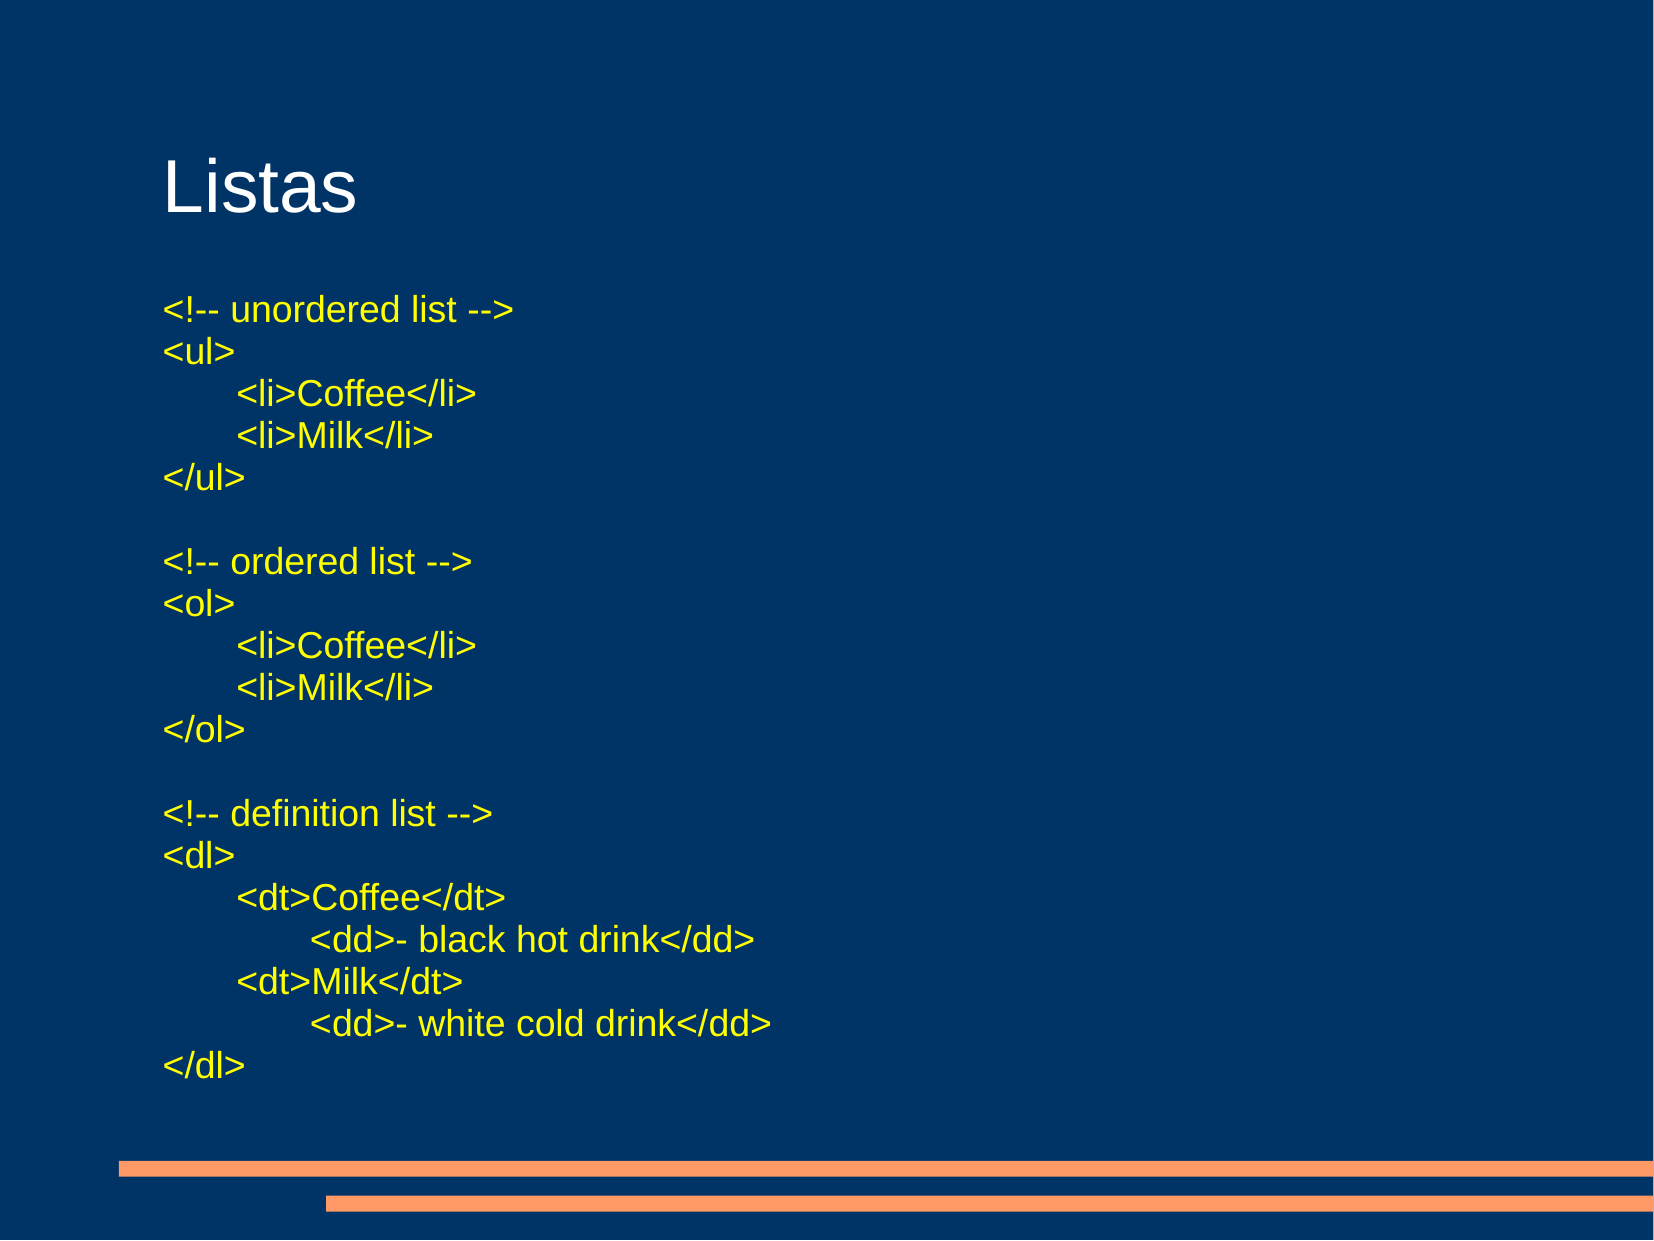

Listas
<!-- unordered list -->
<ul>
	<li>Coffee</li>
	<li>Milk</li>
</ul>
<!-- ordered list -->
<ol>
	<li>Coffee</li>
	<li>Milk</li>
</ol>
<!-- definition list -->
<dl>
	<dt>Coffee</dt>
		<dd>- black hot drink</dd>
	<dt>Milk</dt>
		<dd>- white cold drink</dd>
</dl>